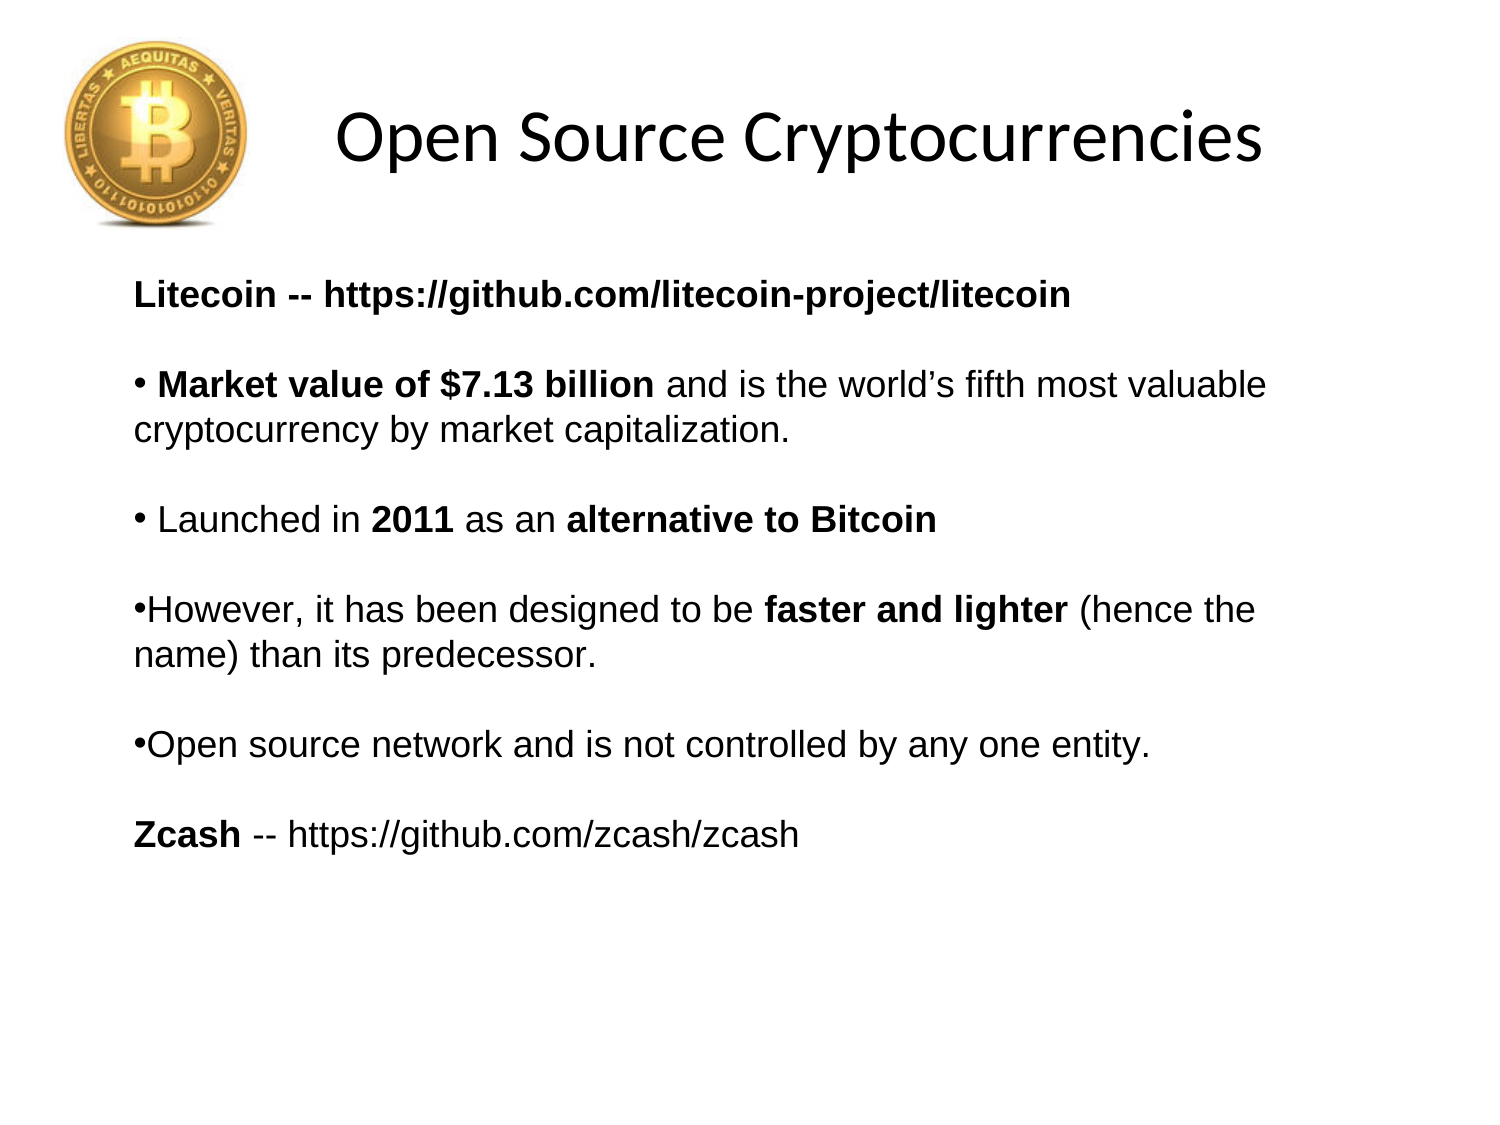

Open Source Cryptocurrencies
Litecoin -- https://github.com/litecoin-project/litecoin
 Market value of $7.13 billion and is the world’s fifth most valuable cryptocurrency by market capitalization.
 Launched in 2011 as an alternative to Bitcoin
However, it has been designed to be faster and lighter (hence the name) than its predecessor.
Open source network and is not controlled by any one entity.
Zcash -- https://github.com/zcash/zcash